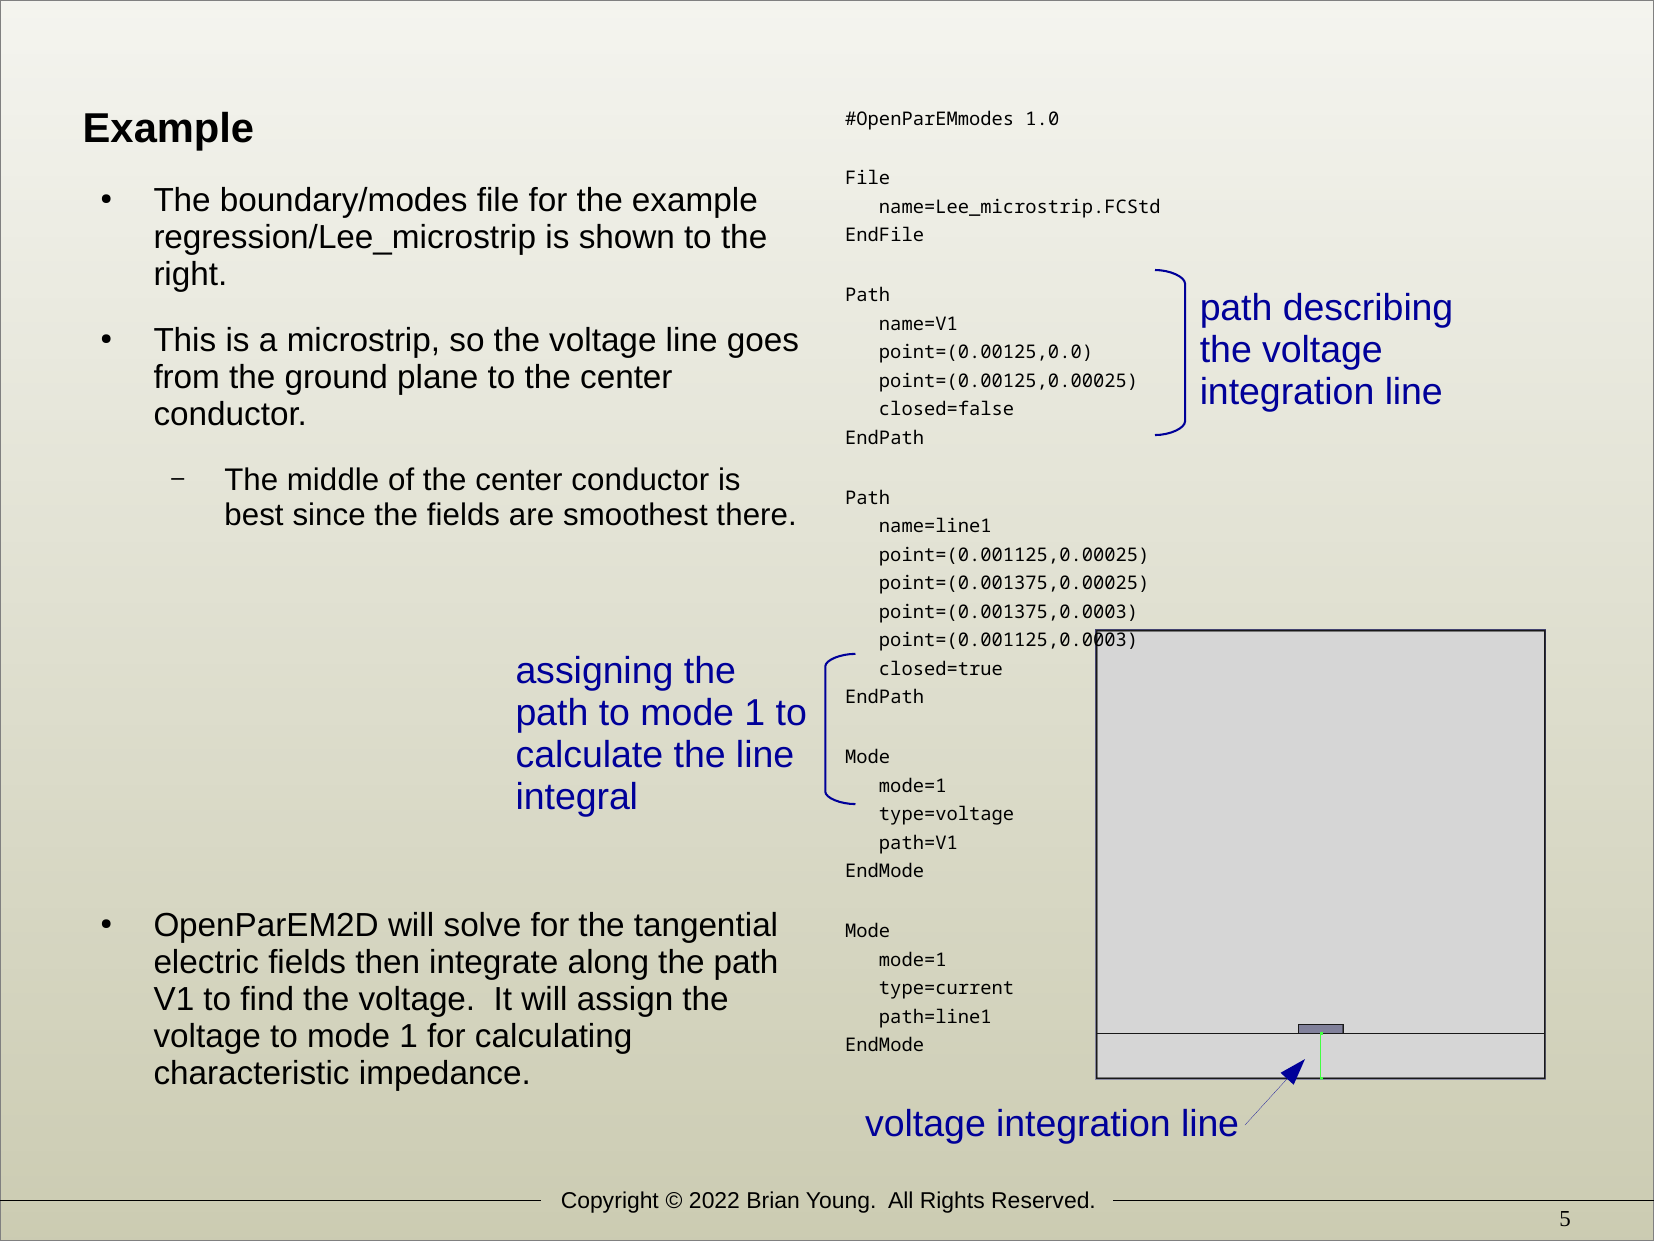

# Example
The boundary/modes file for the example regression/Lee_microstrip is shown to the right.
This is a microstrip, so the voltage line goes from the ground plane to the center conductor.
The middle of the center conductor is best since the fields are smoothest there.
OpenParEM2D will solve for the tangential electric fields then integrate along the path V1 to find the voltage. It will assign the voltage to mode 1 for calculating characteristic impedance.
#OpenParEMmodes 1.0
File
 name=Lee_microstrip.FCStd
EndFile
Path
 name=V1
 point=(0.00125,0.0)
 point=(0.00125,0.00025)
 closed=false
EndPath
Path
 name=line1
 point=(0.001125,0.00025)
 point=(0.001375,0.00025)
 point=(0.001375,0.0003)
 point=(0.001125,0.0003)
 closed=true
EndPath
Mode
 mode=1
 type=voltage
 path=V1
EndMode
Mode
 mode=1
 type=current
 path=line1
EndMode
path describing the voltage integration line
assigning the path to mode 1 to calculate the line integral
voltage integration line
5